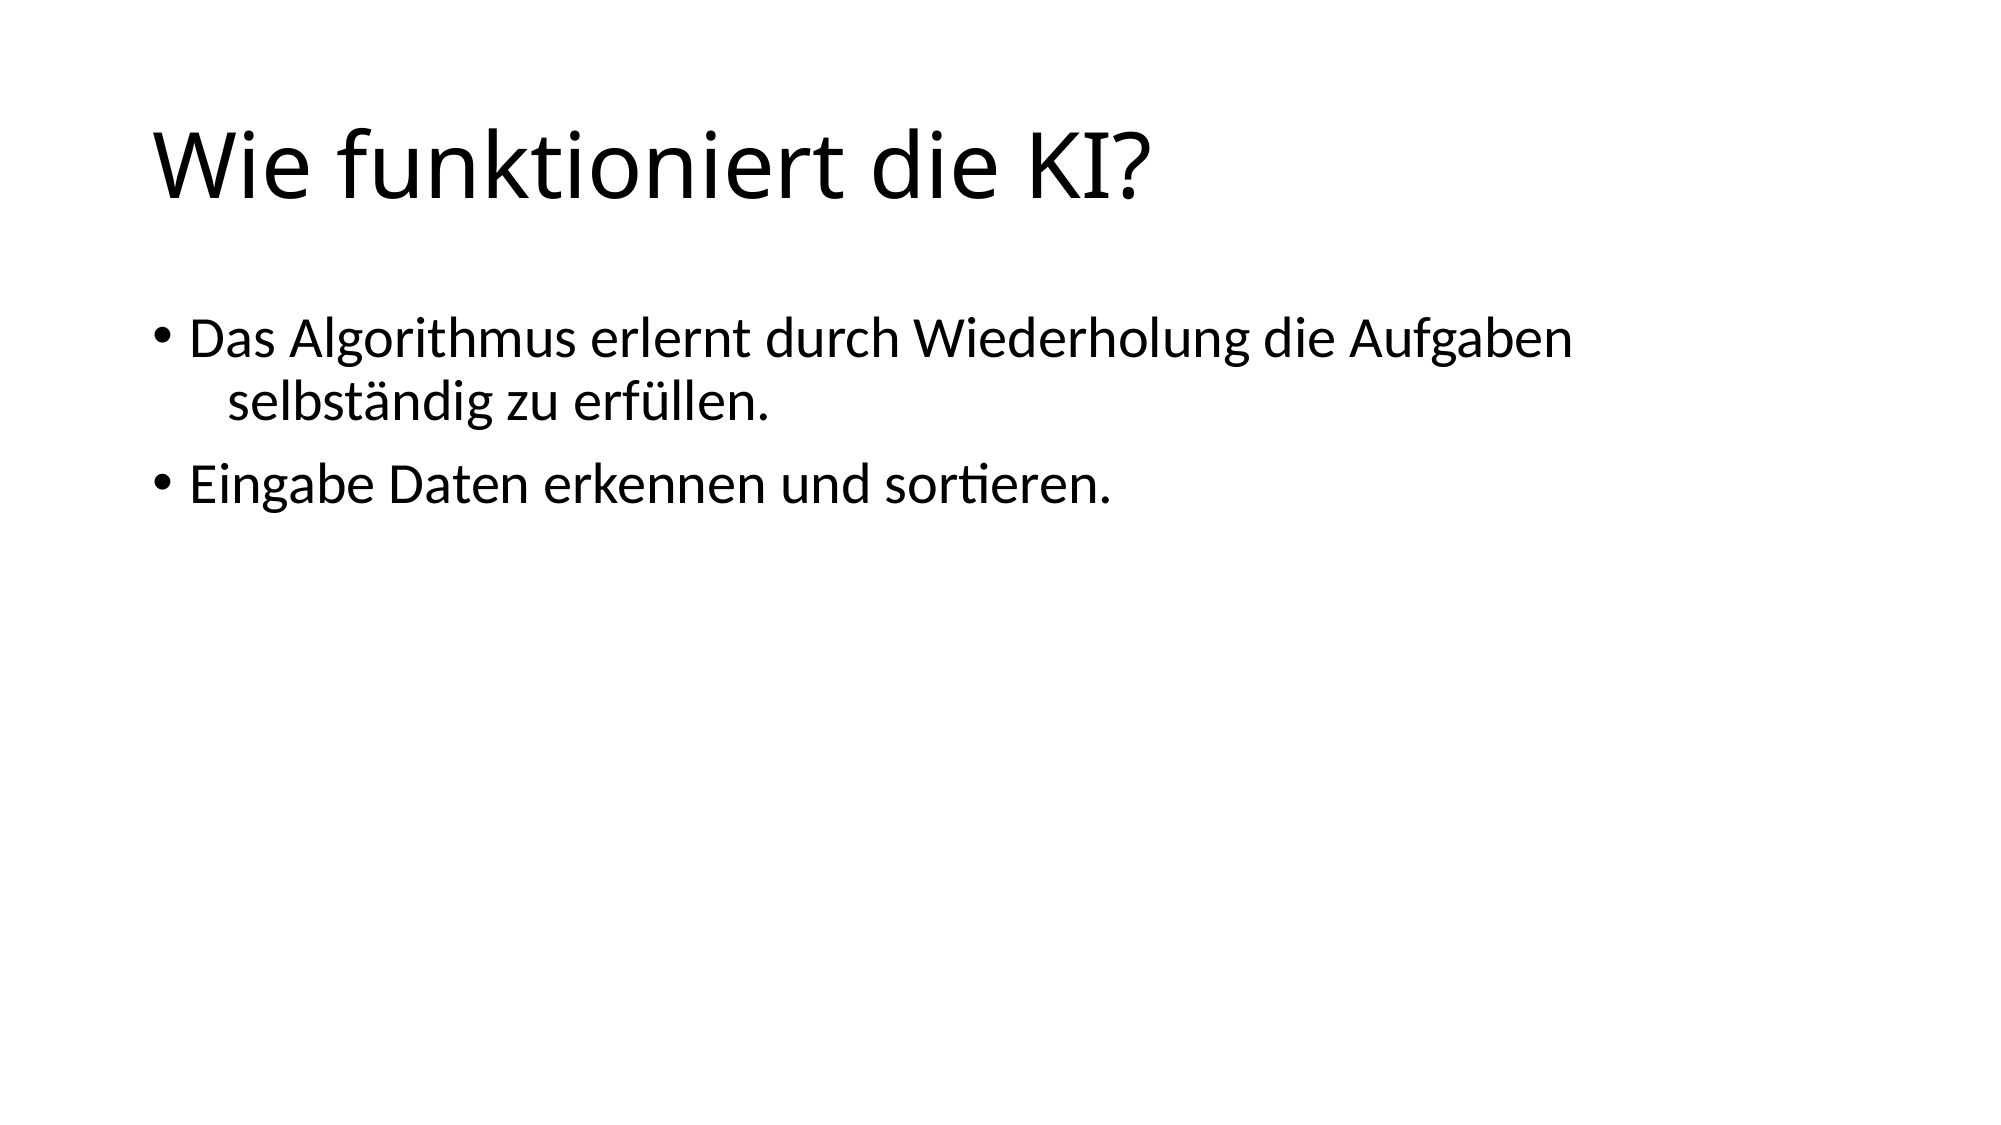

# Wie funktioniert die KI?
Das Algorithmus erlernt durch Wiederholung die Aufgaben selbständig zu erfüllen.
Eingabe Daten erkennen und sortieren.